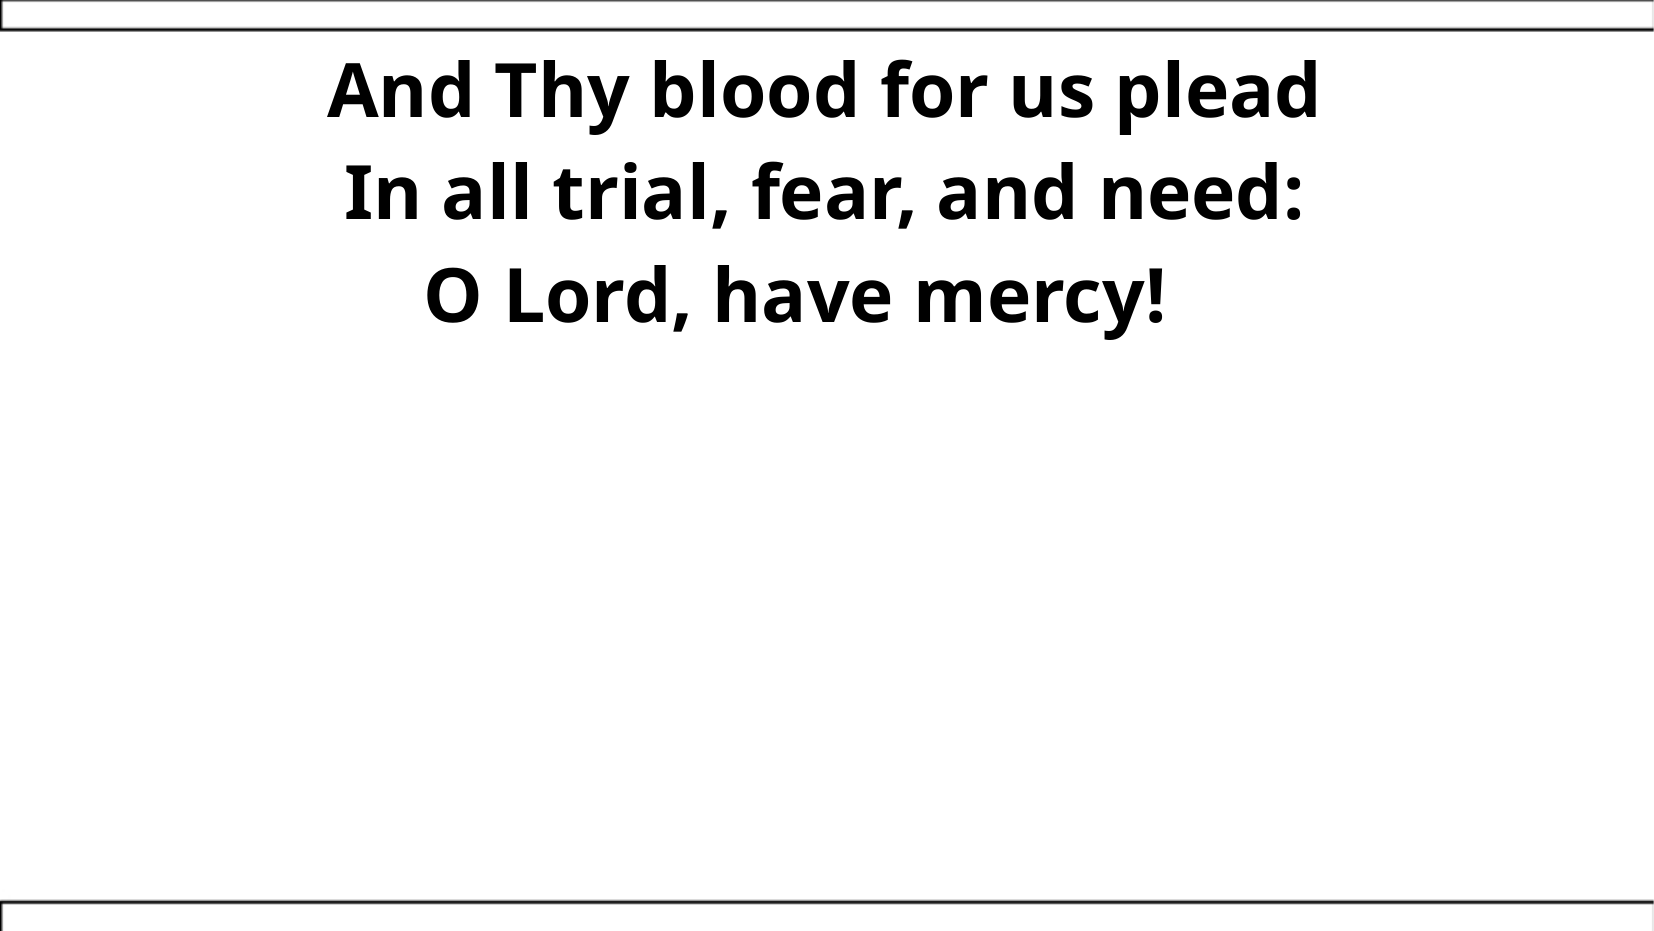

And Thy blood for us plead
In all trial, fear, and need:
O Lord, have mercy!